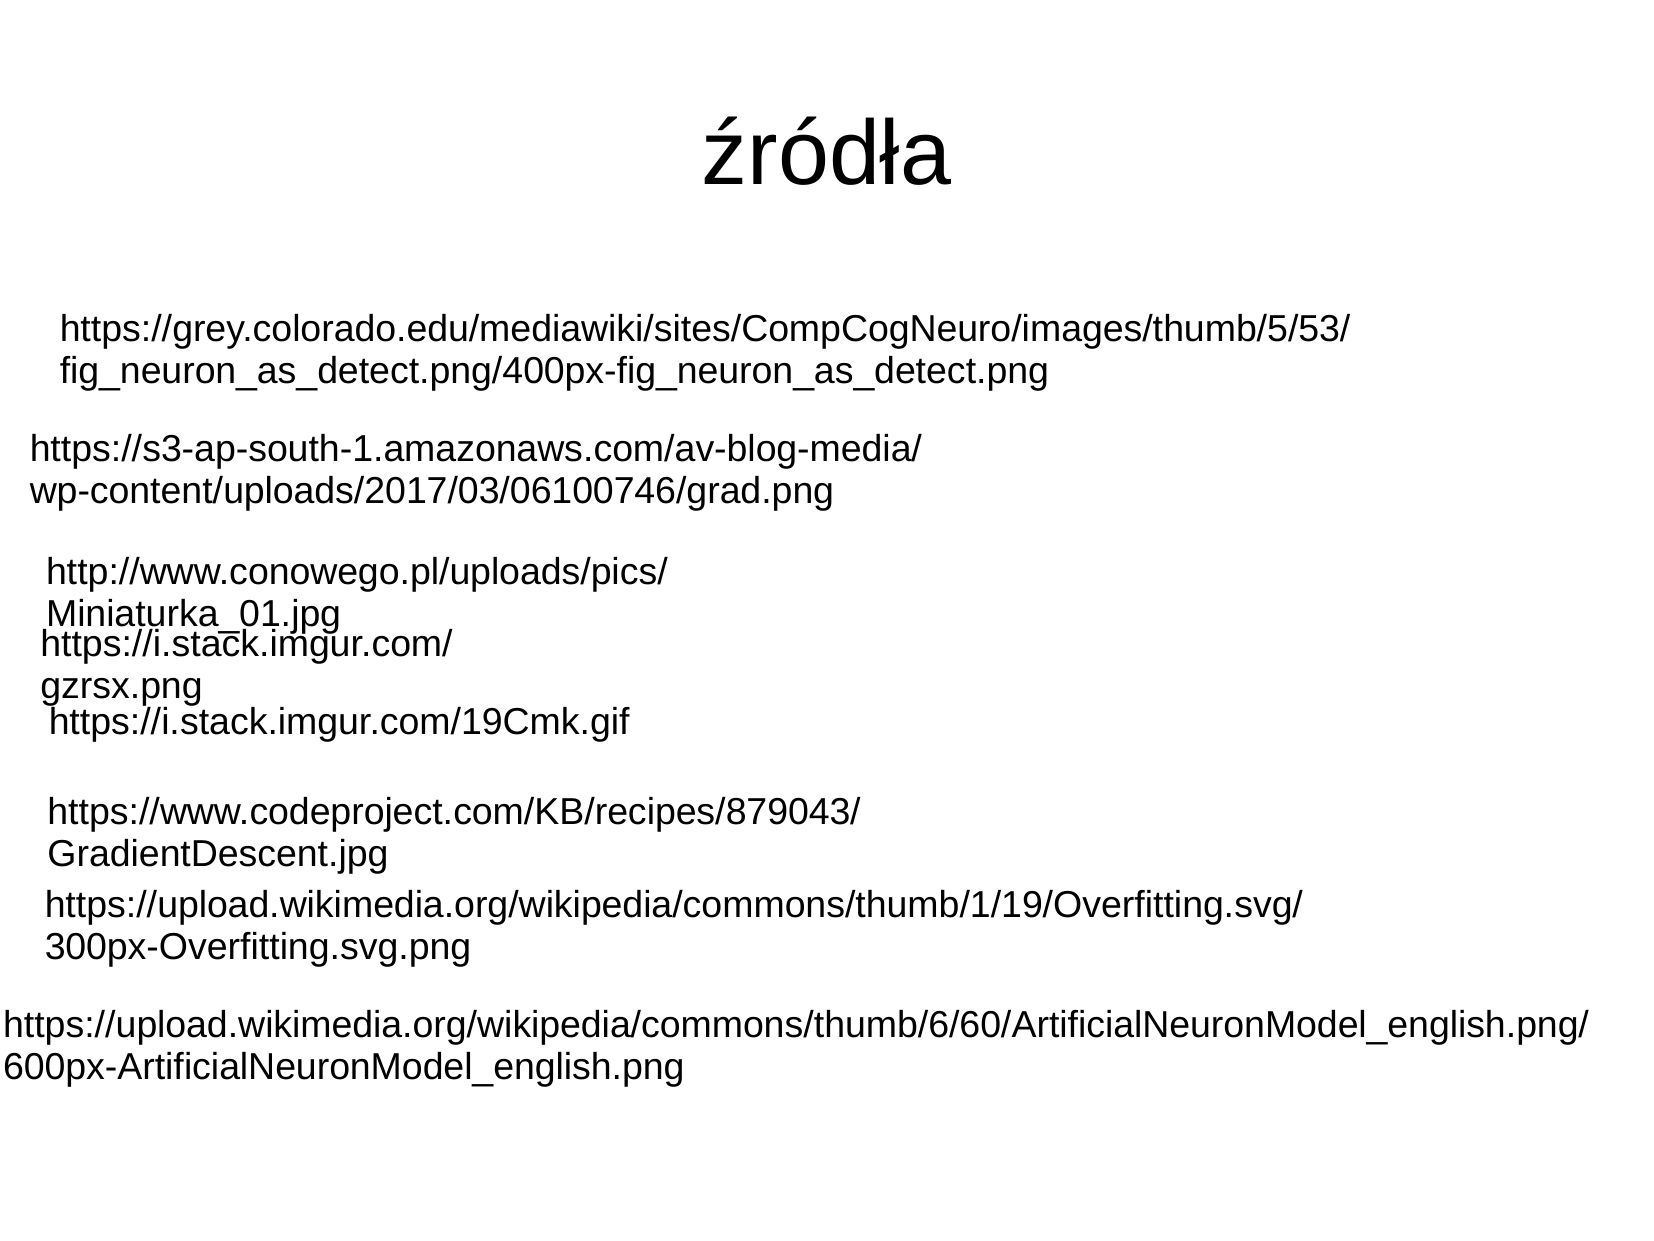

# źródła
https://grey.colorado.edu/mediawiki/sites/CompCogNeuro/images/thumb/5/53/fig_neuron_as_detect.png/400px-fig_neuron_as_detect.png
https://s3-ap-south-1.amazonaws.com/av-blog-media/wp-content/uploads/2017/03/06100746/grad.png
http://www.conowego.pl/uploads/pics/Miniaturka_01.jpg
https://i.stack.imgur.com/gzrsx.png
https://i.stack.imgur.com/19Cmk.gif
https://www.codeproject.com/KB/recipes/879043/GradientDescent.jpg
https://upload.wikimedia.org/wikipedia/commons/thumb/1/19/Overfitting.svg/300px-Overfitting.svg.png
https://upload.wikimedia.org/wikipedia/commons/thumb/6/60/ArtificialNeuronModel_english.png/600px-ArtificialNeuronModel_english.png